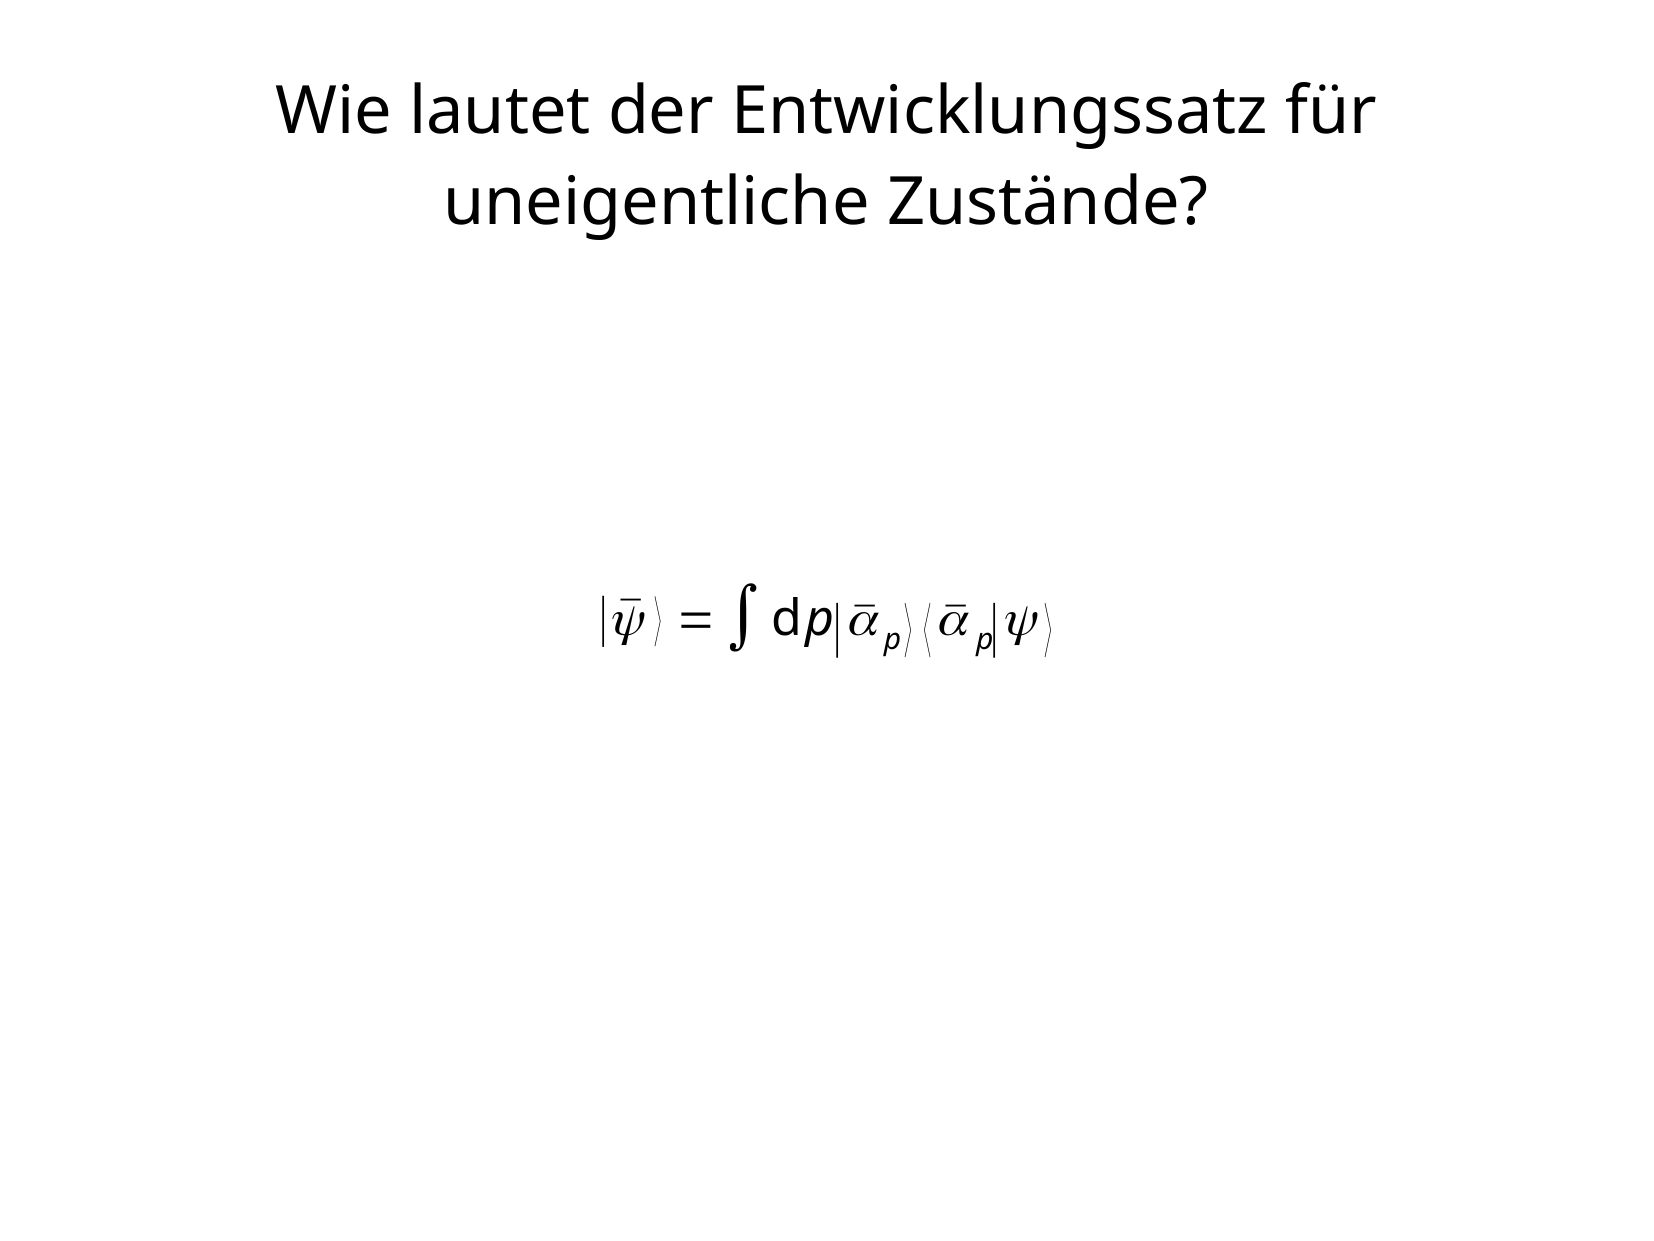

# Wie lautet der Entwicklungssatz für uneigentliche Zustände?